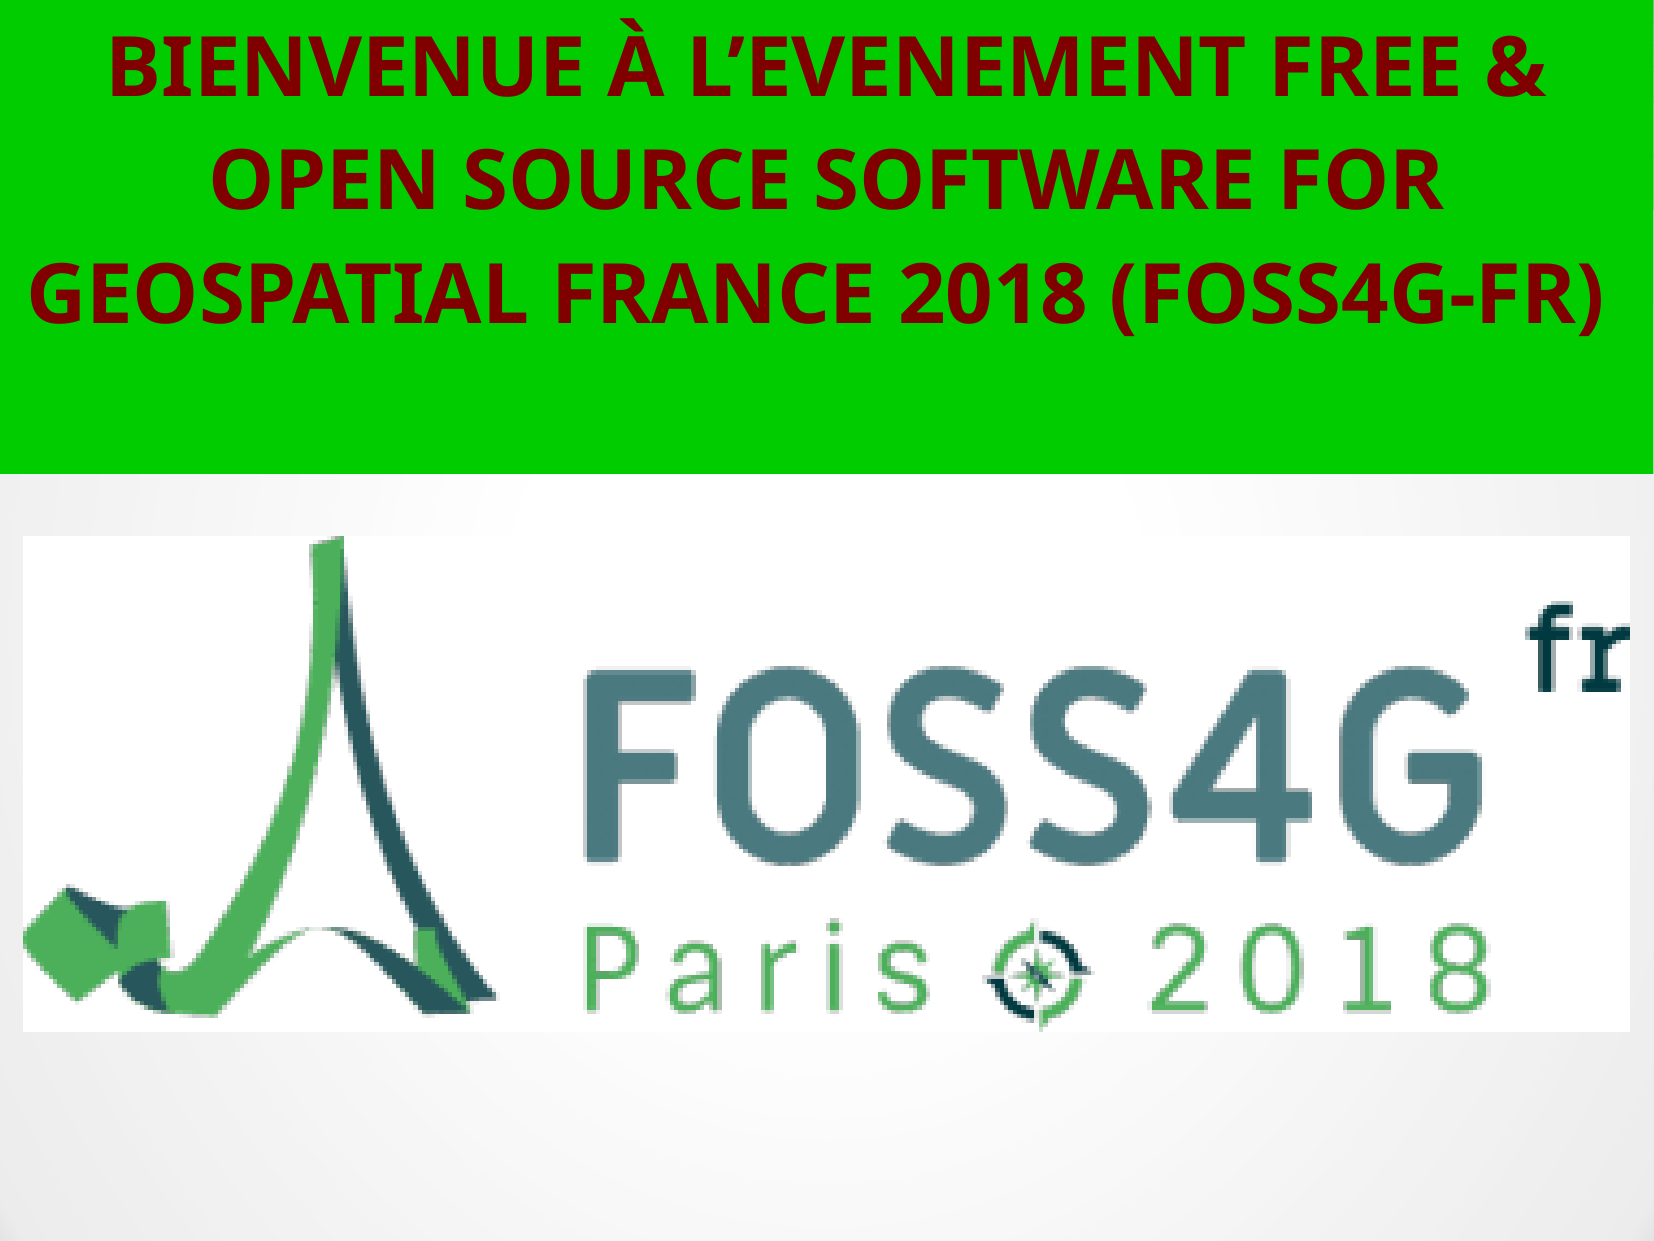

BIENVENUE À L’EVENEMENT FREE & OPEN SOURCE SOFTWARE FOR GEOSPATIAL FRANCE 2018 (FOSS4G-FR)